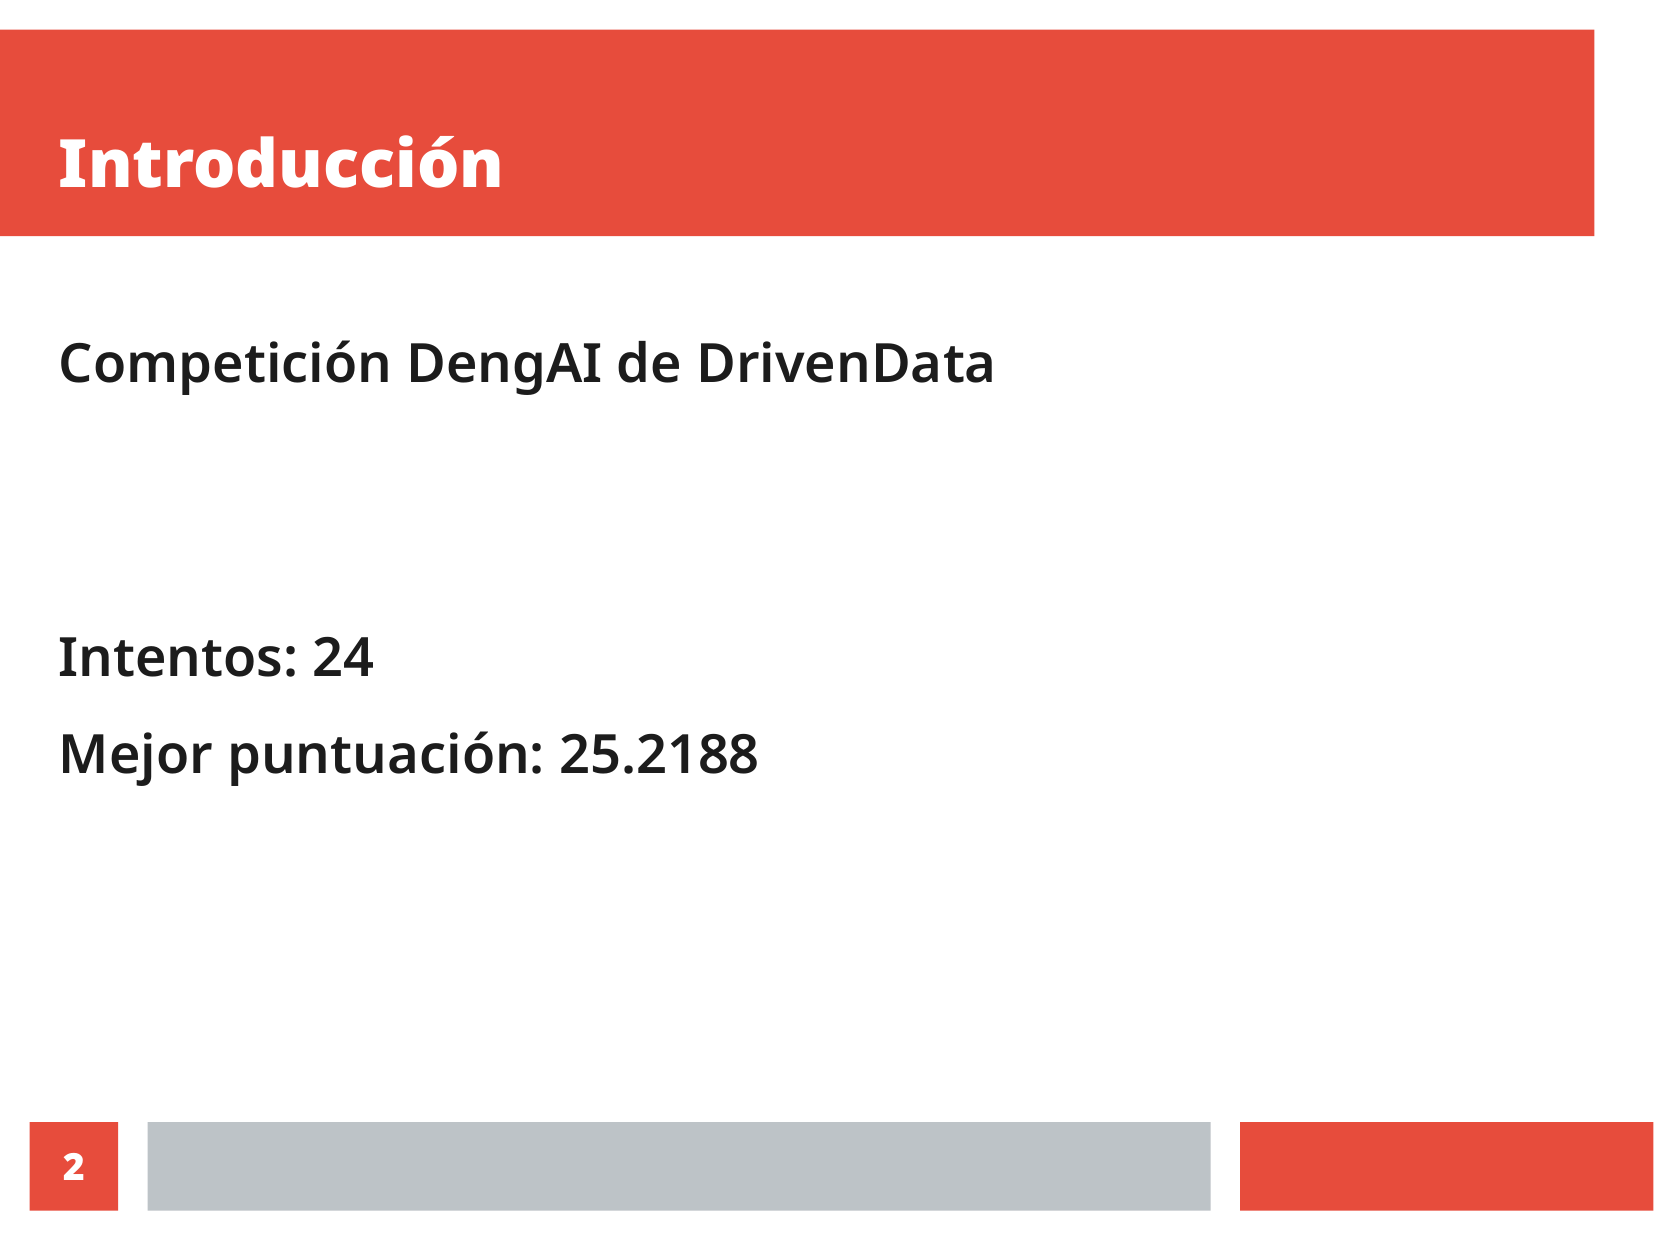

# Introducción
Competición DengAI de DrivenData
Intentos: 24
Mejor puntuación: 25.2188
2